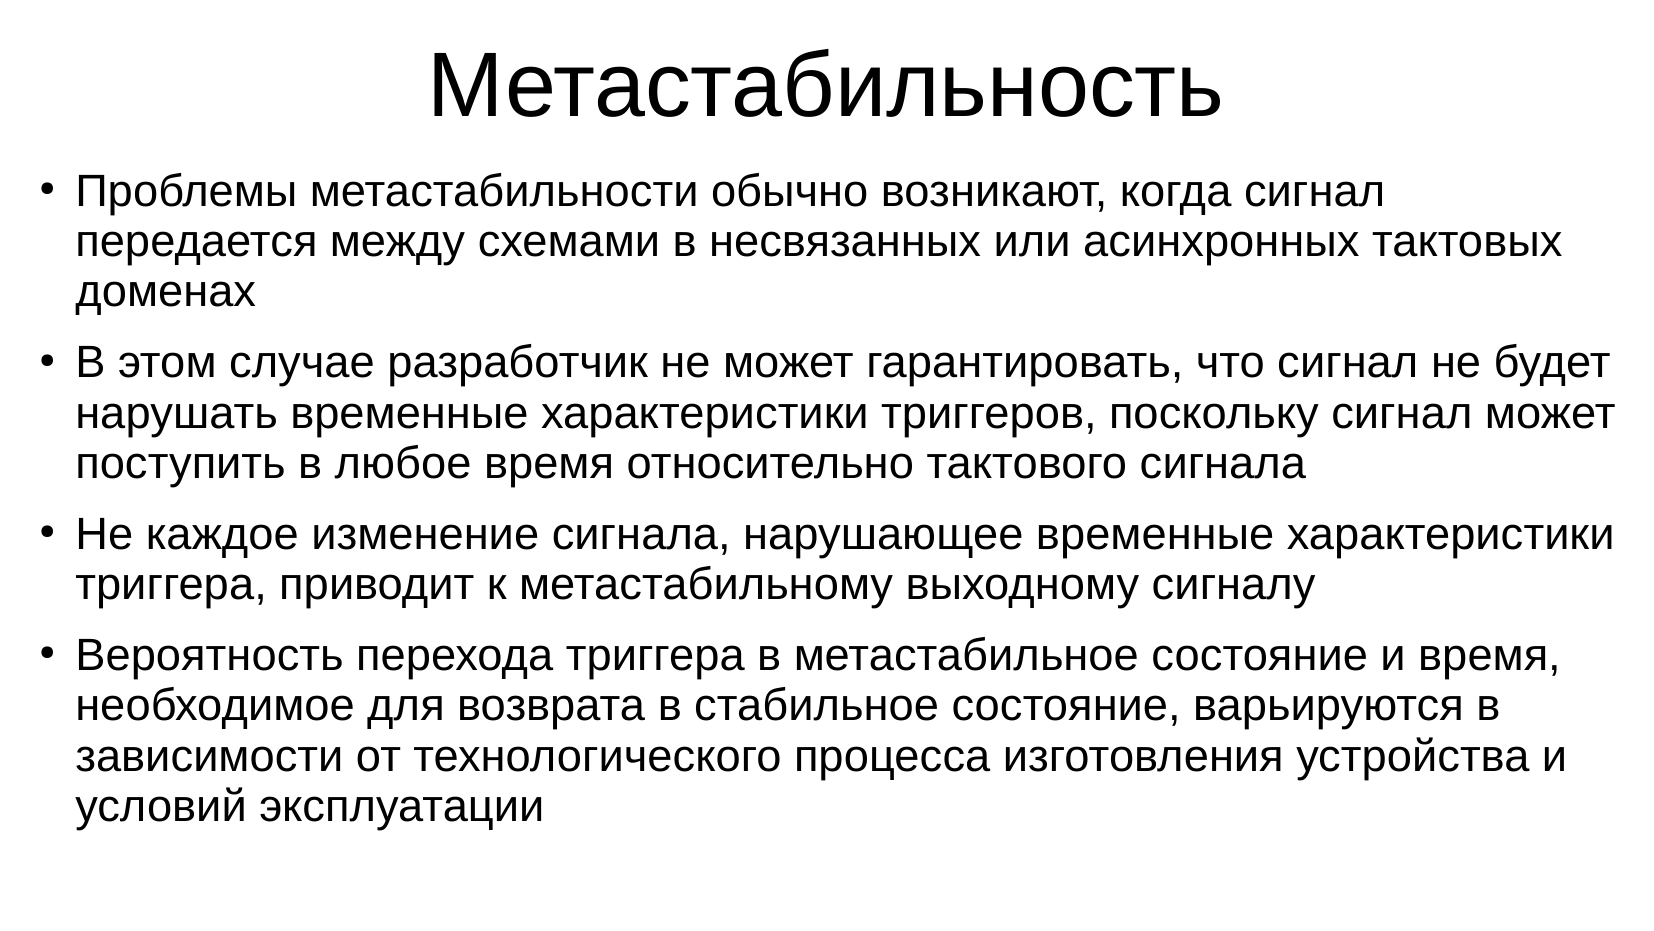

# Метастабильность
Проблемы метастабильности обычно возникают, когда сигнал передается между схемами в несвязанных или асинхронных тактовых доменах
В этом случае разработчик не может гарантировать, что сигнал не будет нарушать временные характеристики триггеров, поскольку сигнал может поступить в любое время относительно тактового сигнала
Не каждое изменение сигнала, нарушающее временные характеристики триггера, приводит к метастабильному выходному сигналу
Вероятность перехода триггера в метастабильное состояние и время, необходимое для возврата в стабильное состояние, варьируются в зависимости от технологического процесса изготовления устройства и условий эксплуатации